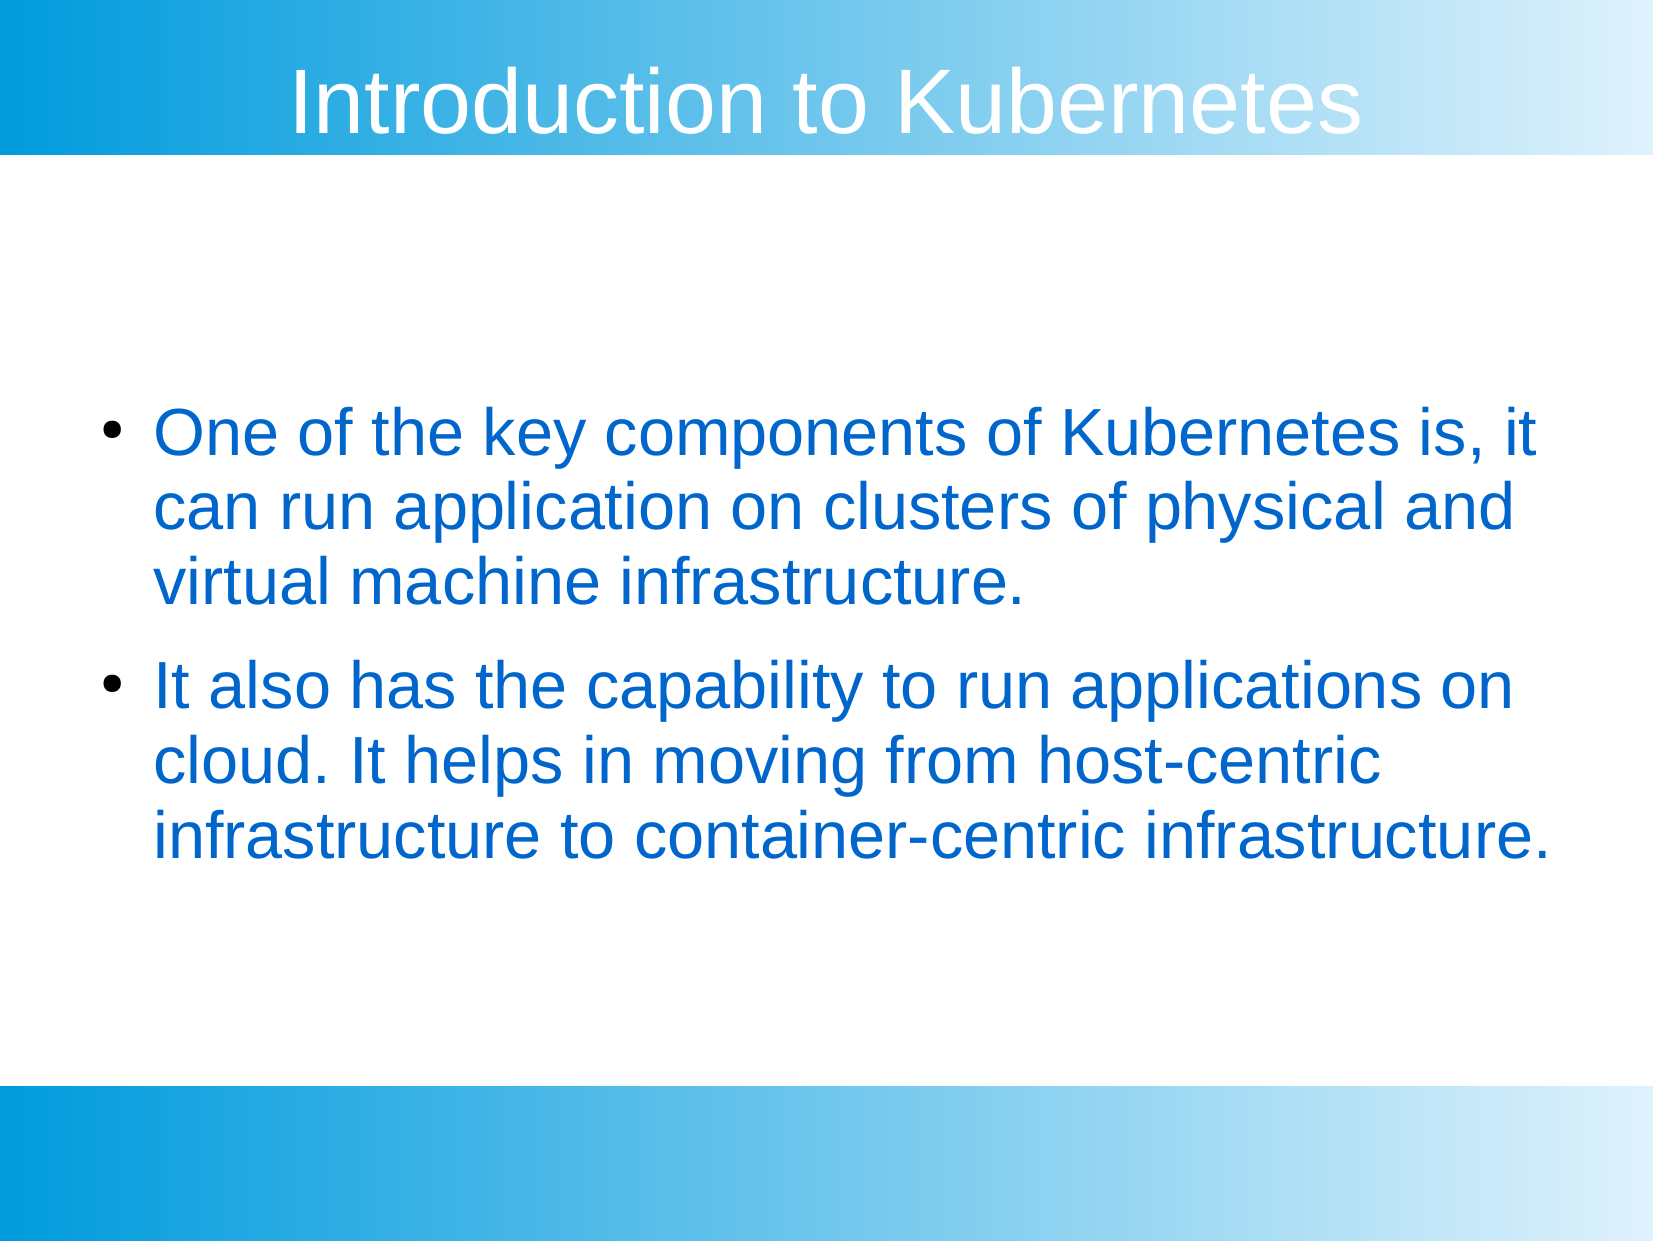

# Introduction to Kubernetes
One of the key components of Kubernetes is, it can run application on clusters of physical and virtual machine infrastructure.
It also has the capability to run applications on cloud. It helps in moving from host-centric infrastructure to container-centric infrastructure.